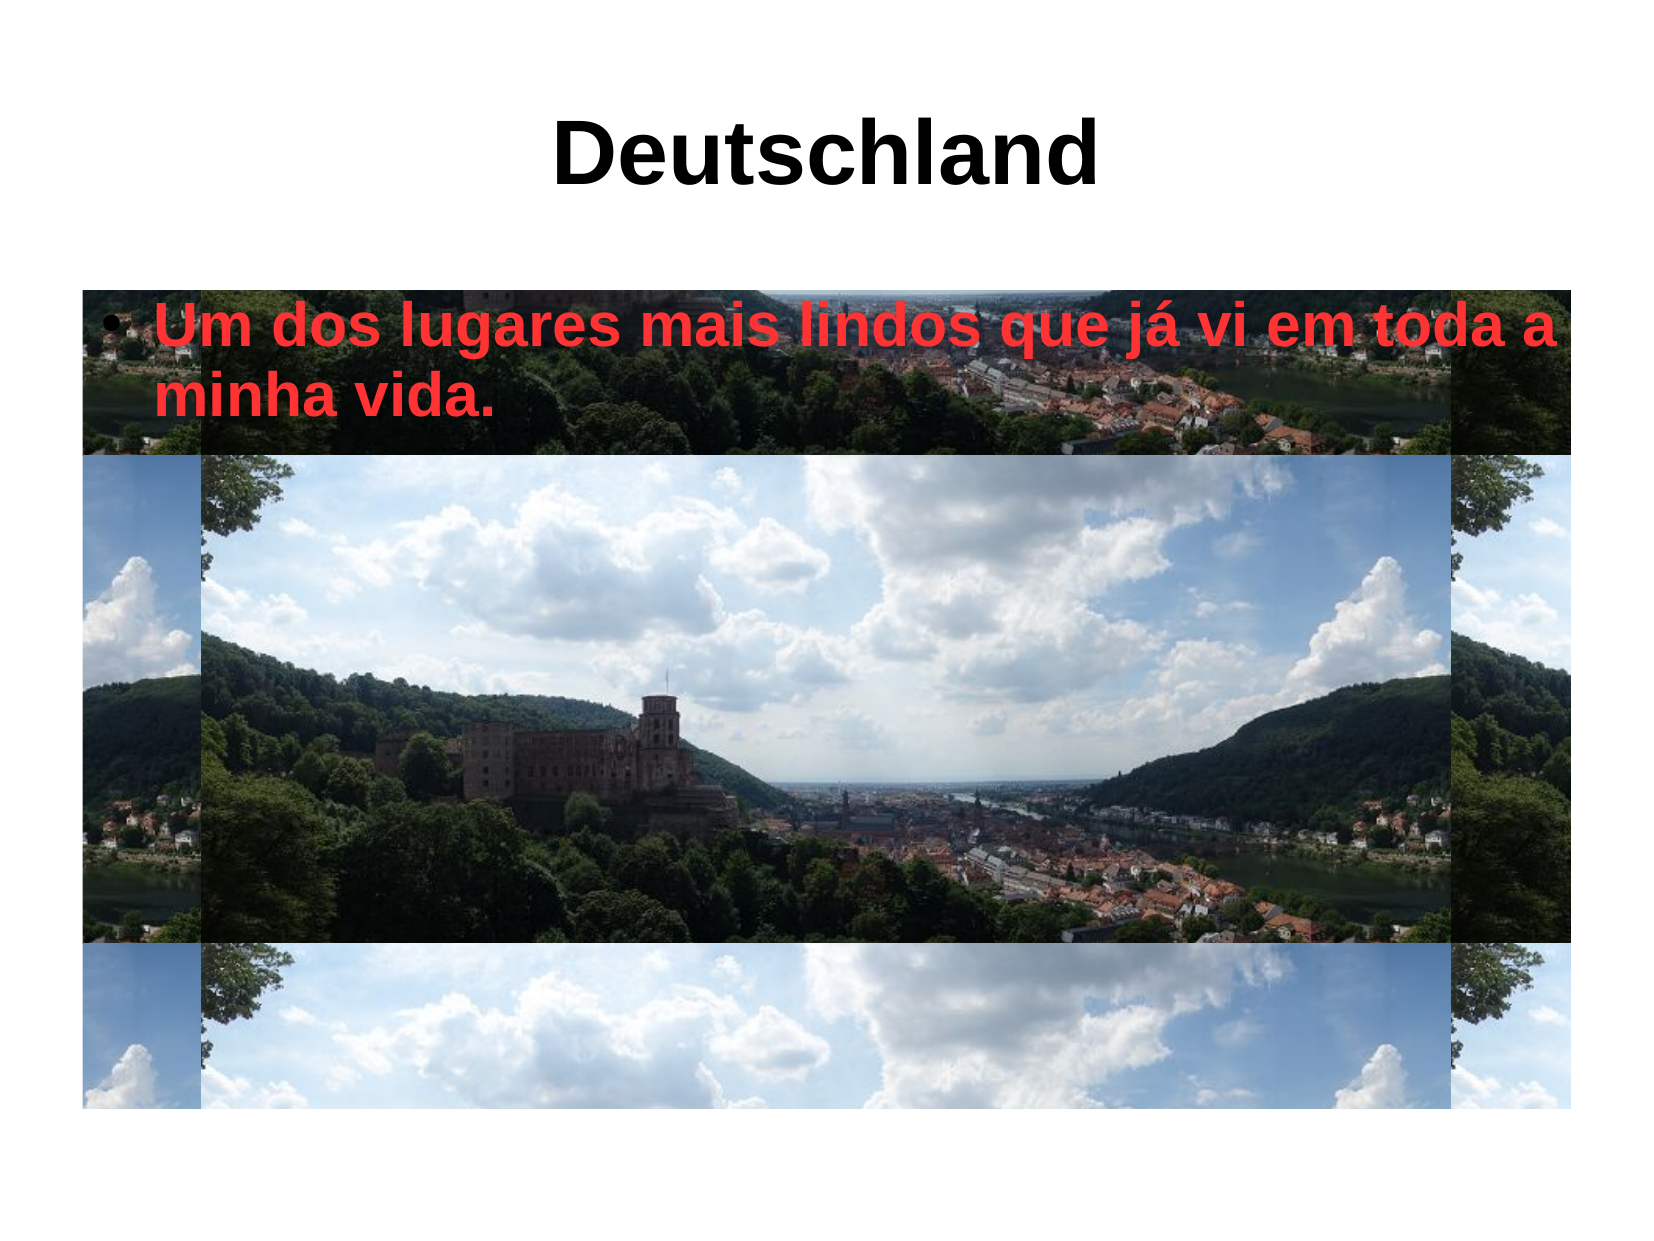

# Deutschland
Um dos lugares mais lindos que já vi em toda a minha vida.